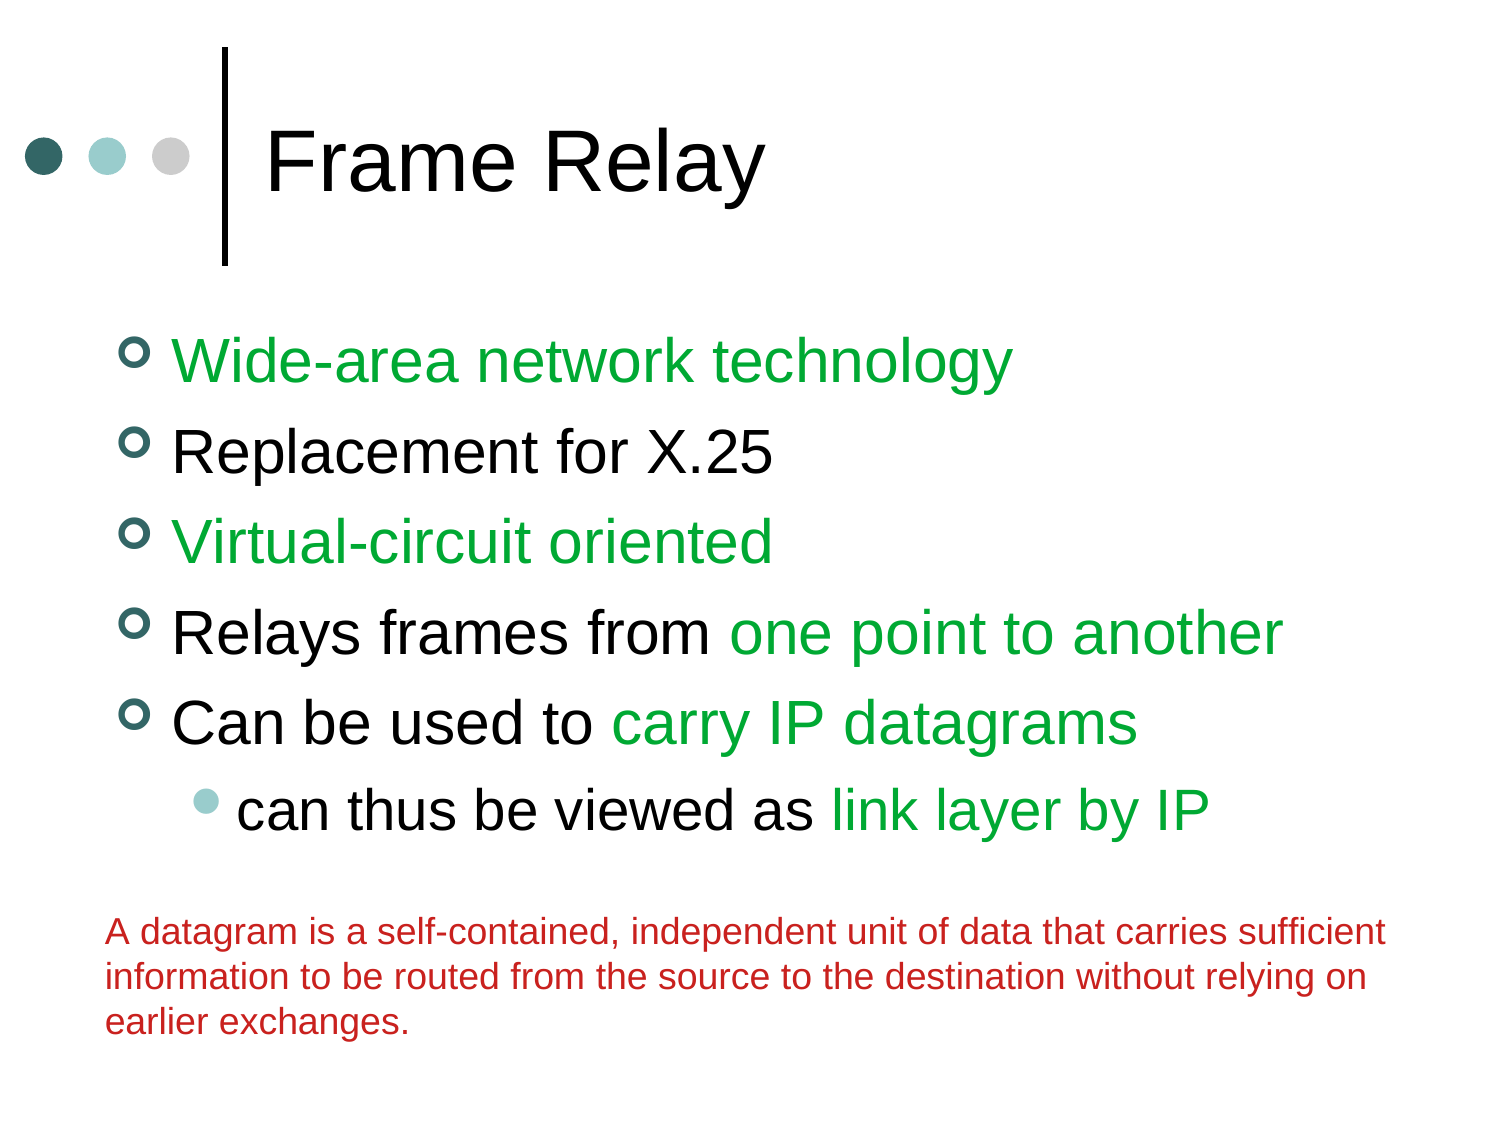

# Frame Relay
Wide-area network technology
Replacement for X.25
Virtual-circuit oriented
Relays frames from one point to another
Can be used to carry IP datagrams
can thus be viewed as link layer by IP
A datagram is a self-contained, independent unit of data that carries sufficient information to be routed from the source to the destination without relying on earlier exchanges.